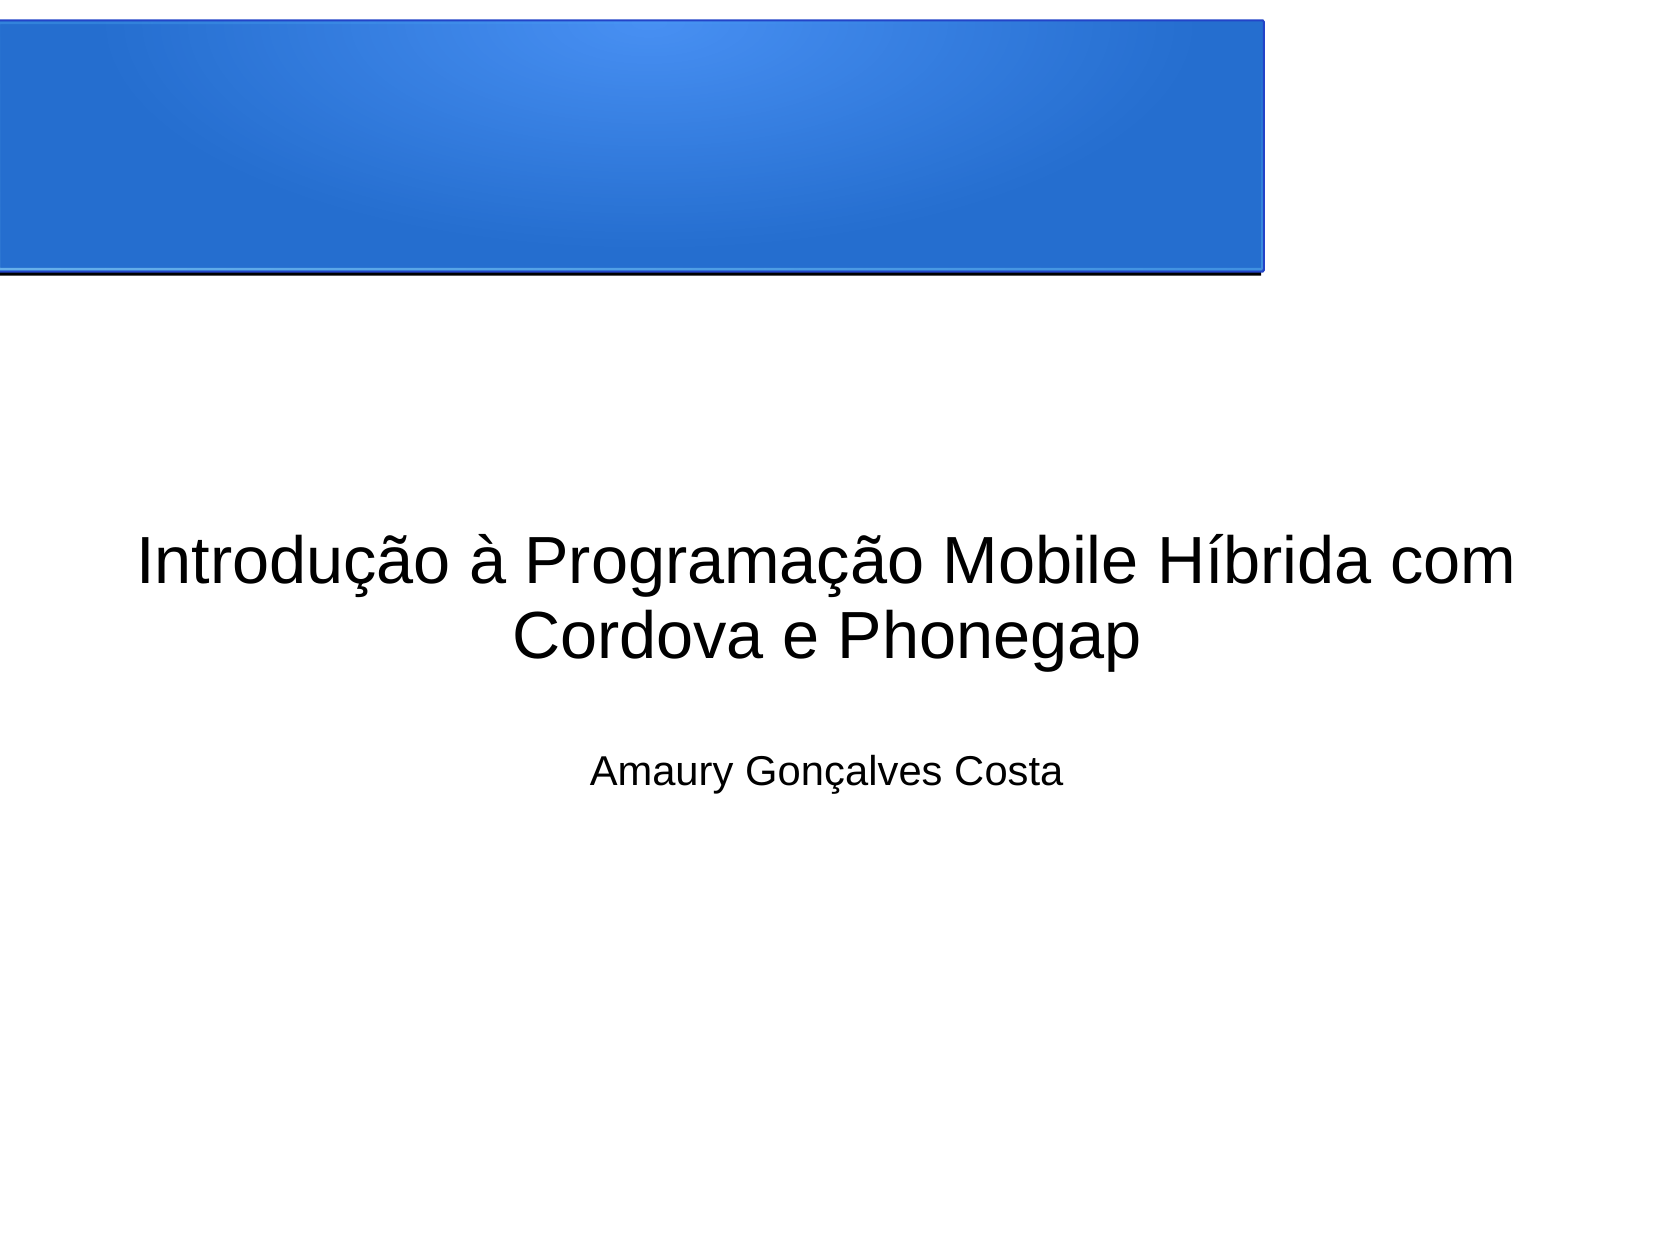

#
Introdução à Programação Mobile Híbrida com Cordova e Phonegap
Amaury Gonçalves Costa